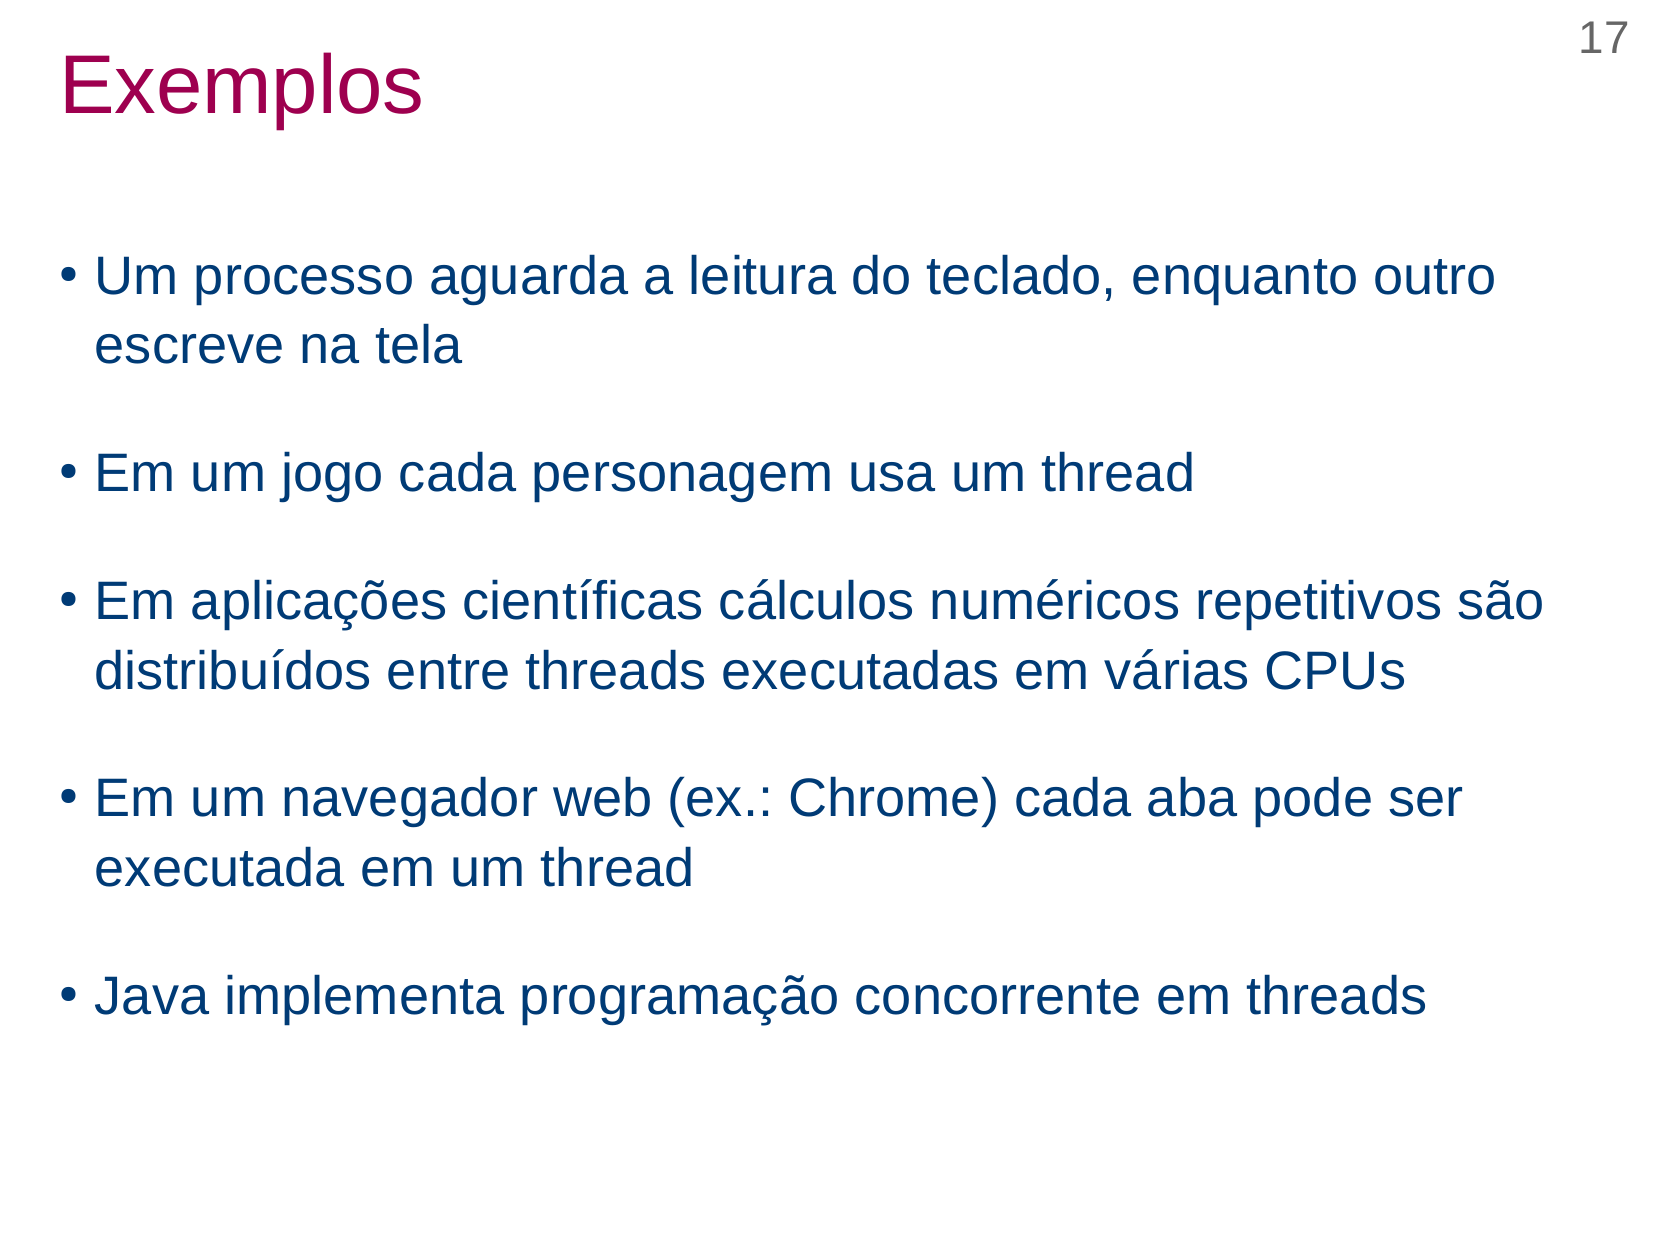

17
# Exemplos
Um processo aguarda a leitura do teclado, enquanto outro escreve na tela
Em um jogo cada personagem usa um thread
Em aplicações científicas cálculos numéricos repetitivos são distribuídos entre threads executadas em várias CPUs
Em um navegador web (ex.: Chrome) cada aba pode ser executada em um thread
Java implementa programação concorrente em threads